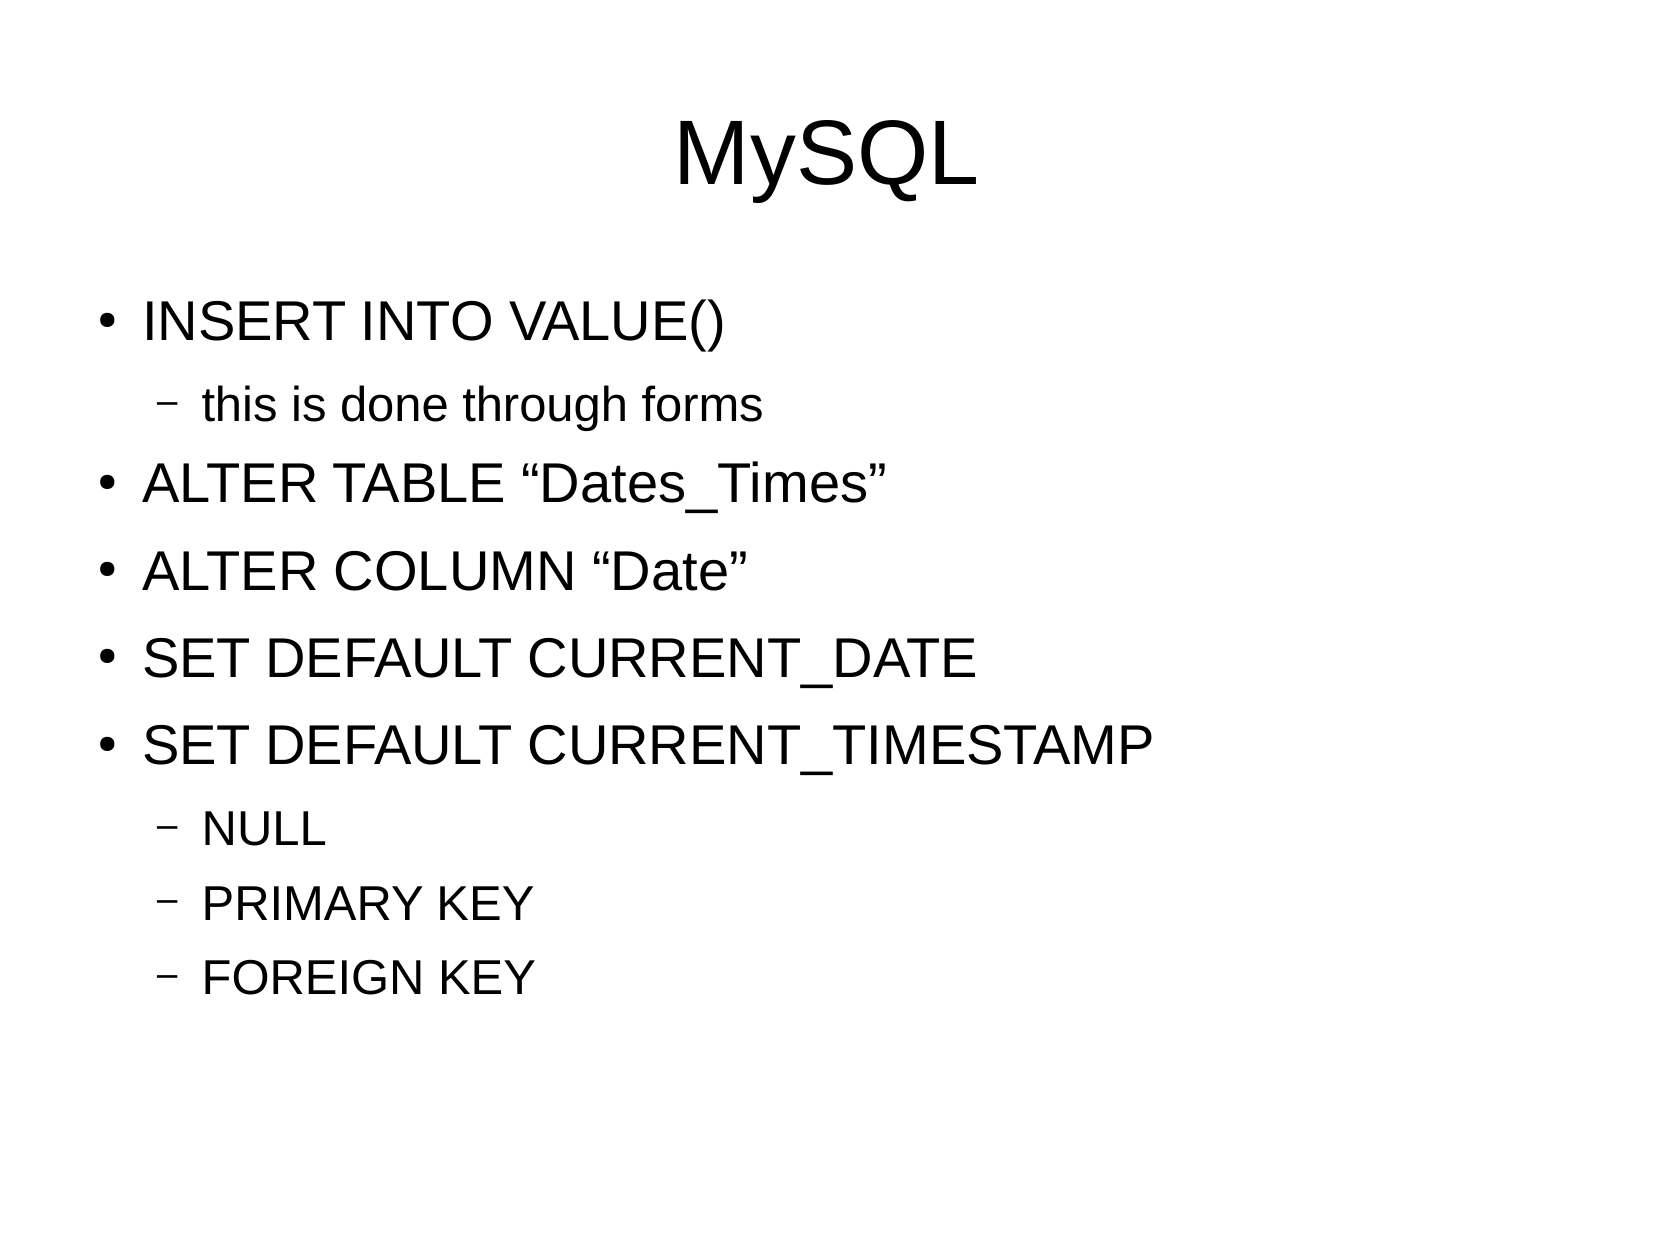

# MySQL
INSERT INTO VALUE()
this is done through forms
ALTER TABLE “Dates_Times”
ALTER COLUMN “Date”
SET DEFAULT CURRENT_DATE
SET DEFAULT CURRENT_TIMESTAMP
NULL
PRIMARY KEY
FOREIGN KEY